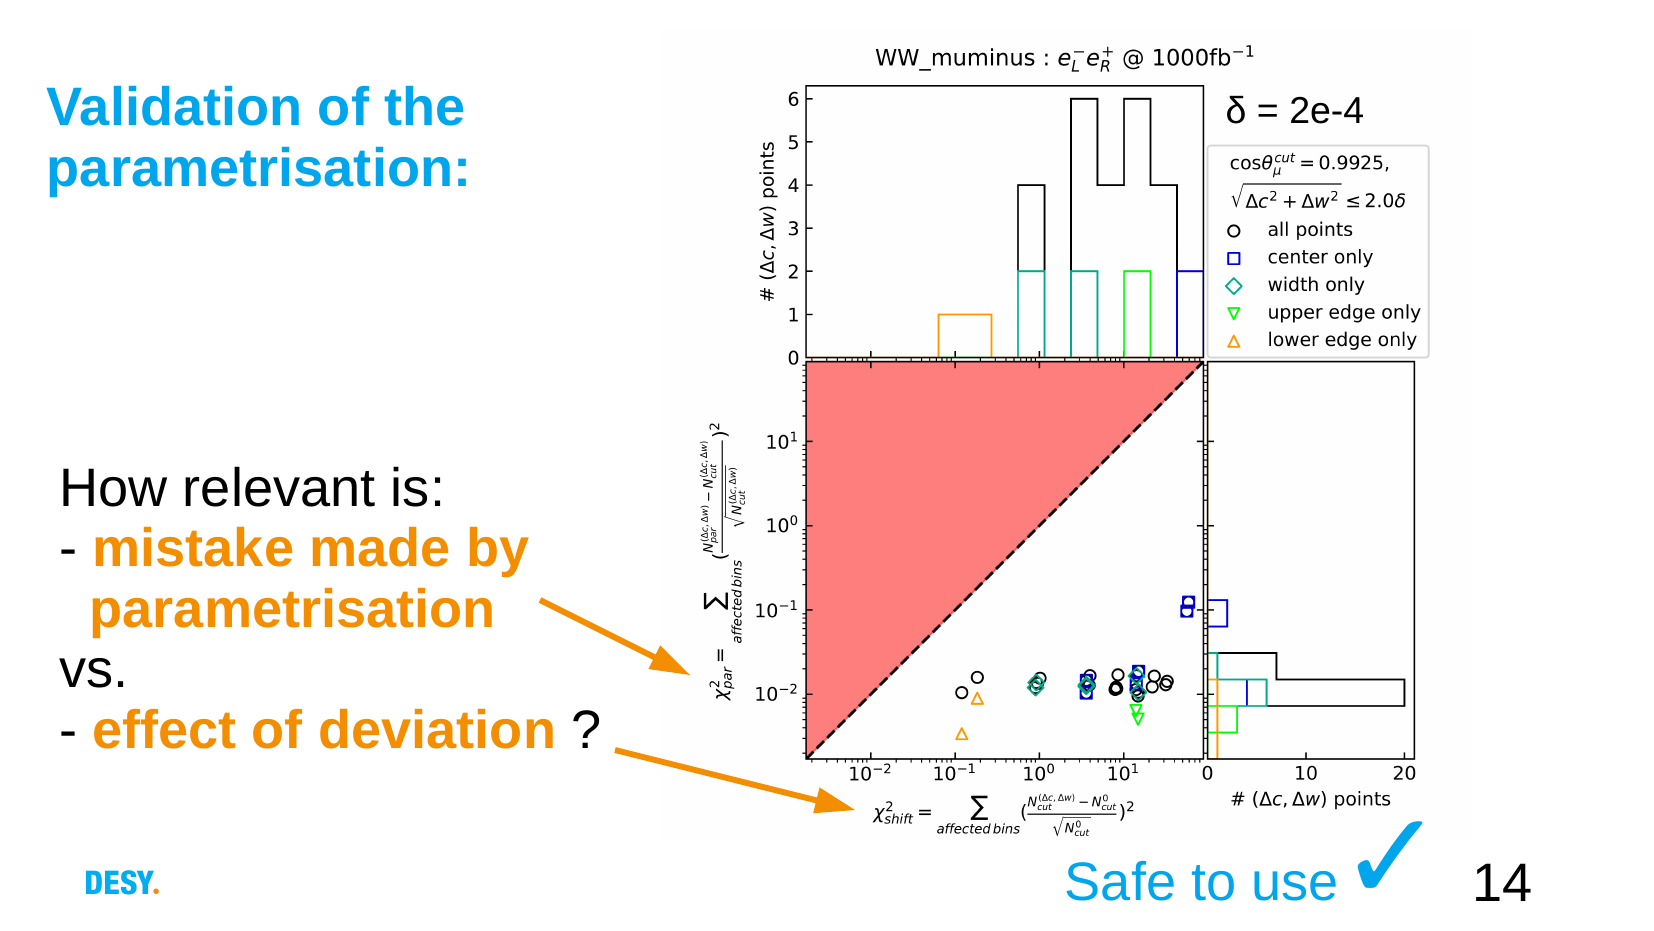

δ = 2e-4
Validation of the
parametrisation:
How relevant is:
- mistake made by
 parametrisation
vs.
- effect of deviation ?
Safe to use✓